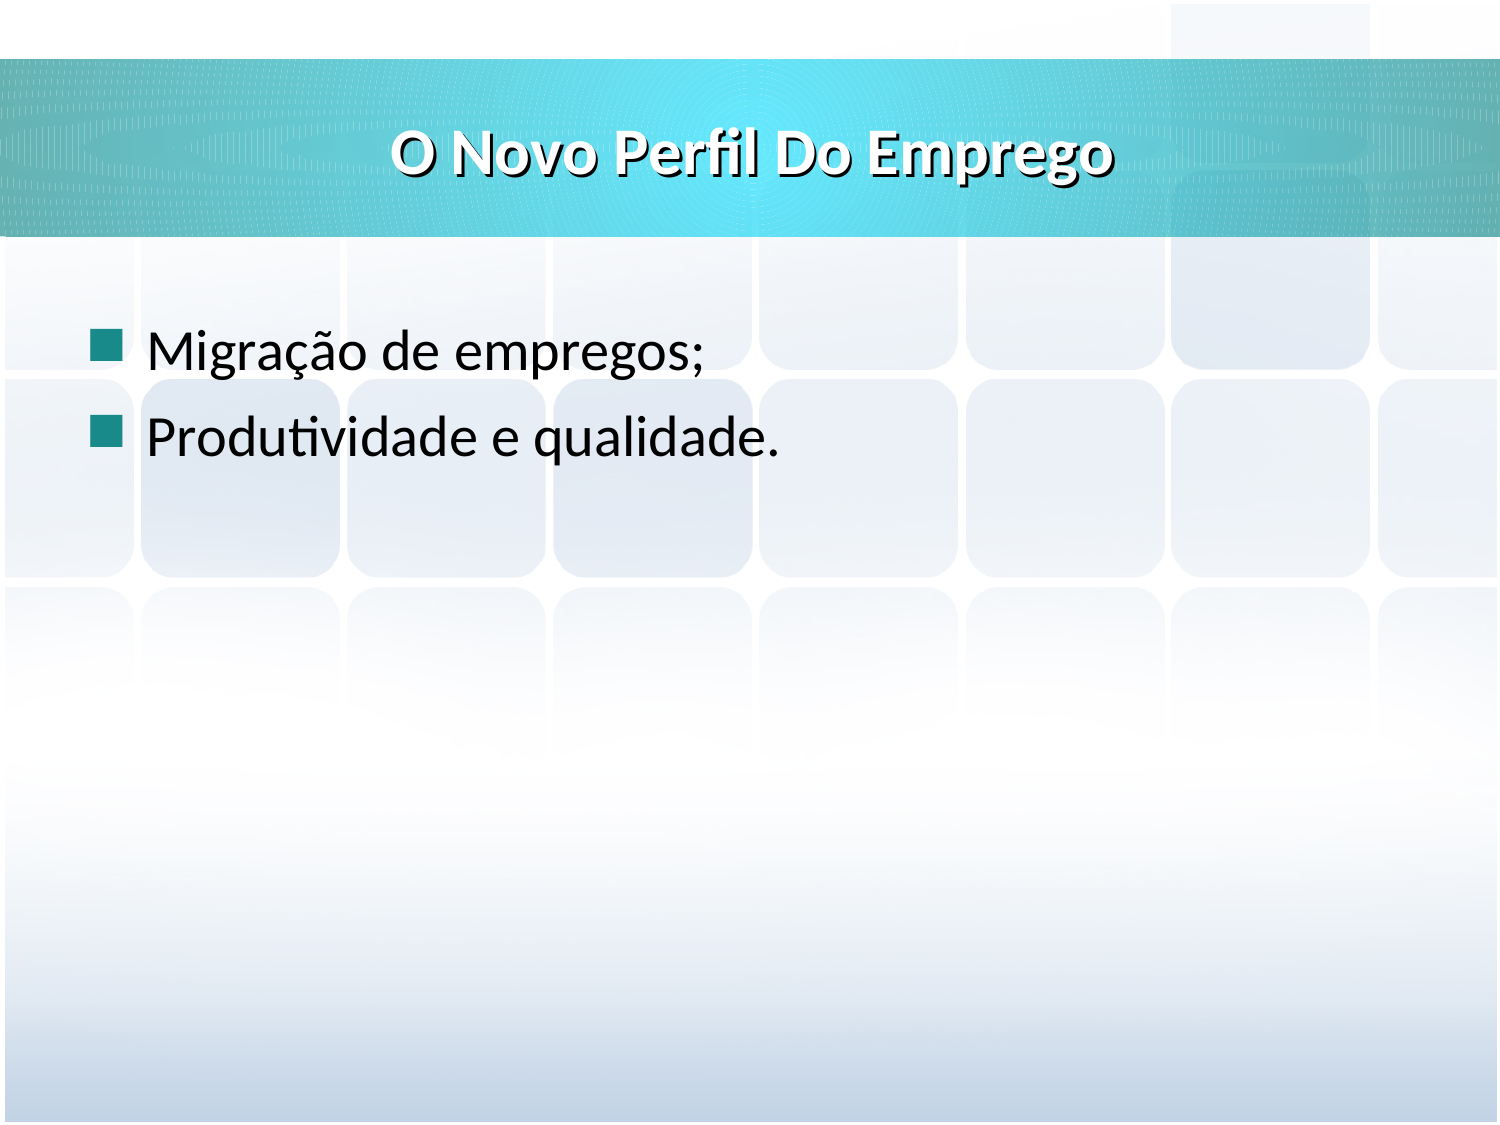

O Novo Perfil Do Emprego
# Migração de empregos;
Produtividade e qualidade.